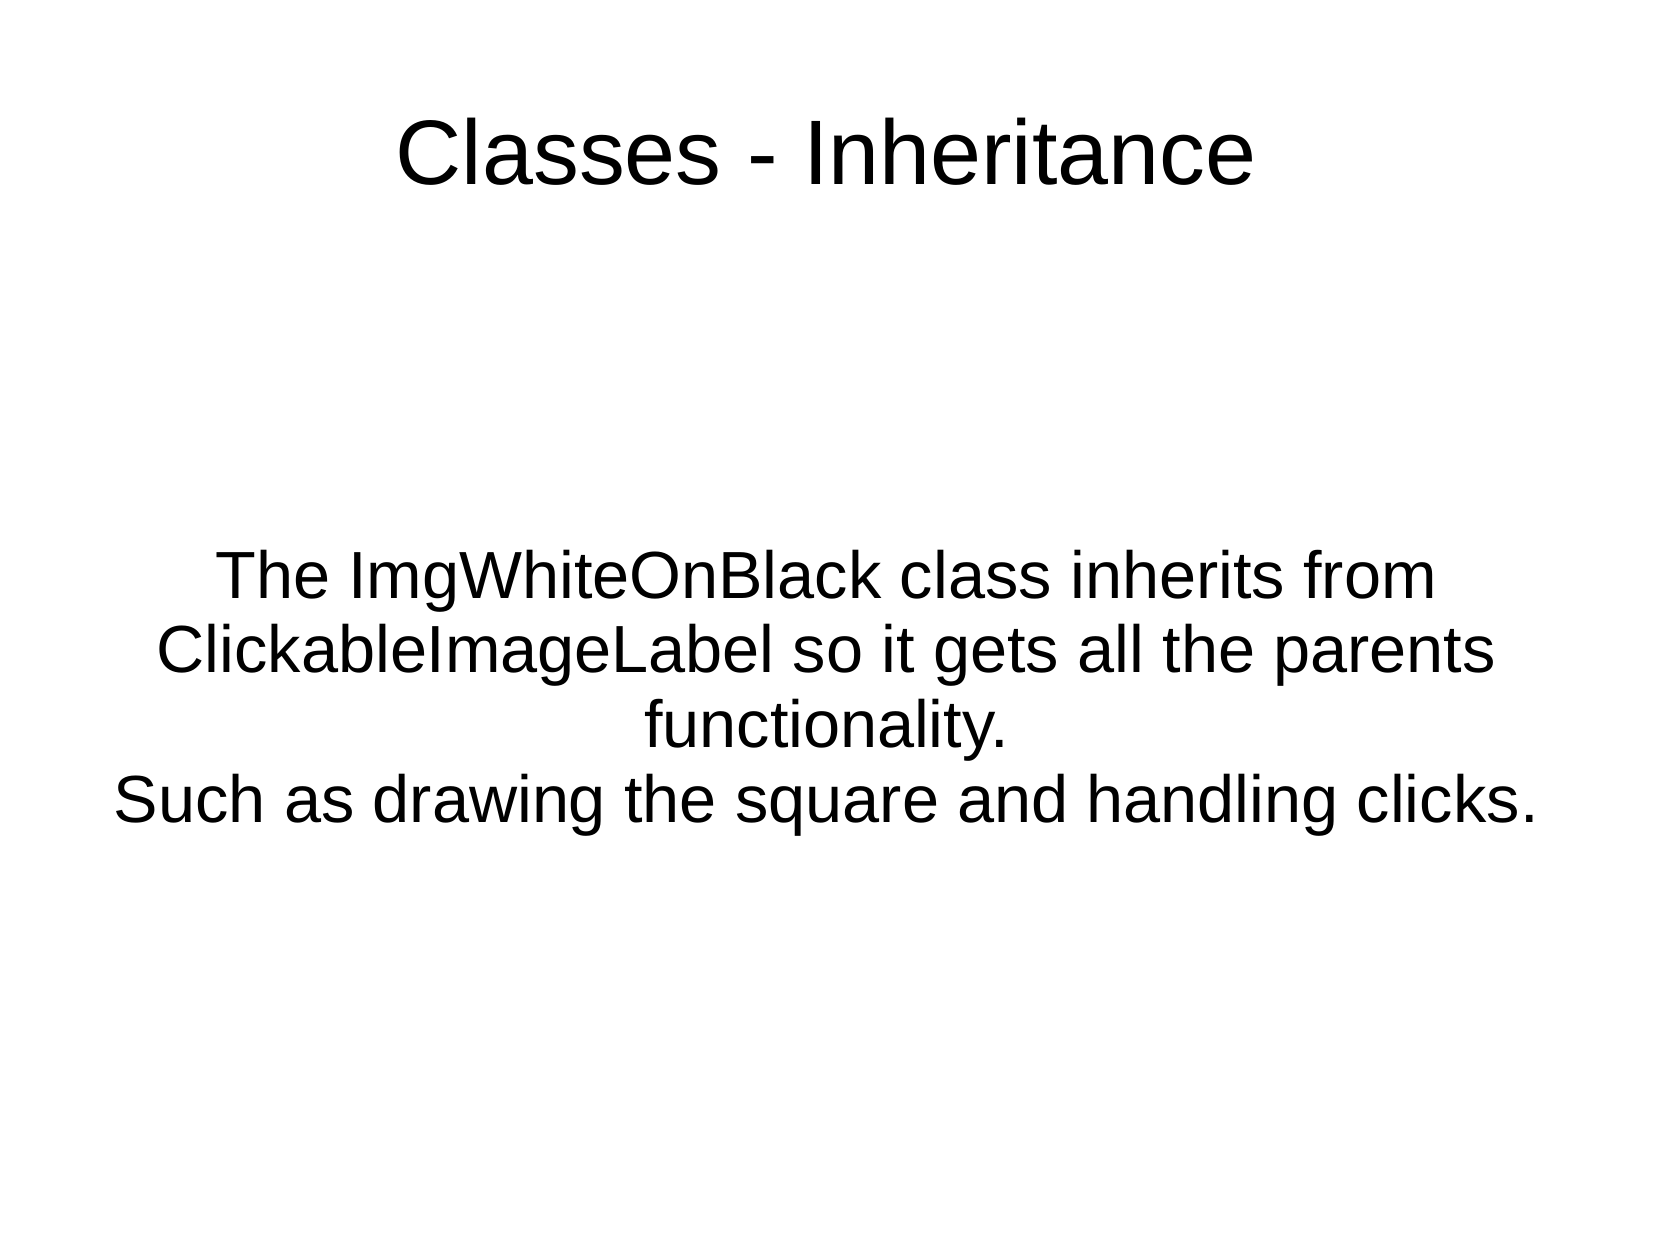

# Classes - Inheritance
The ImgWhiteOnBlack class inherits from ClickableImageLabel so it gets all the parents functionality.
Such as drawing the square and handling clicks.